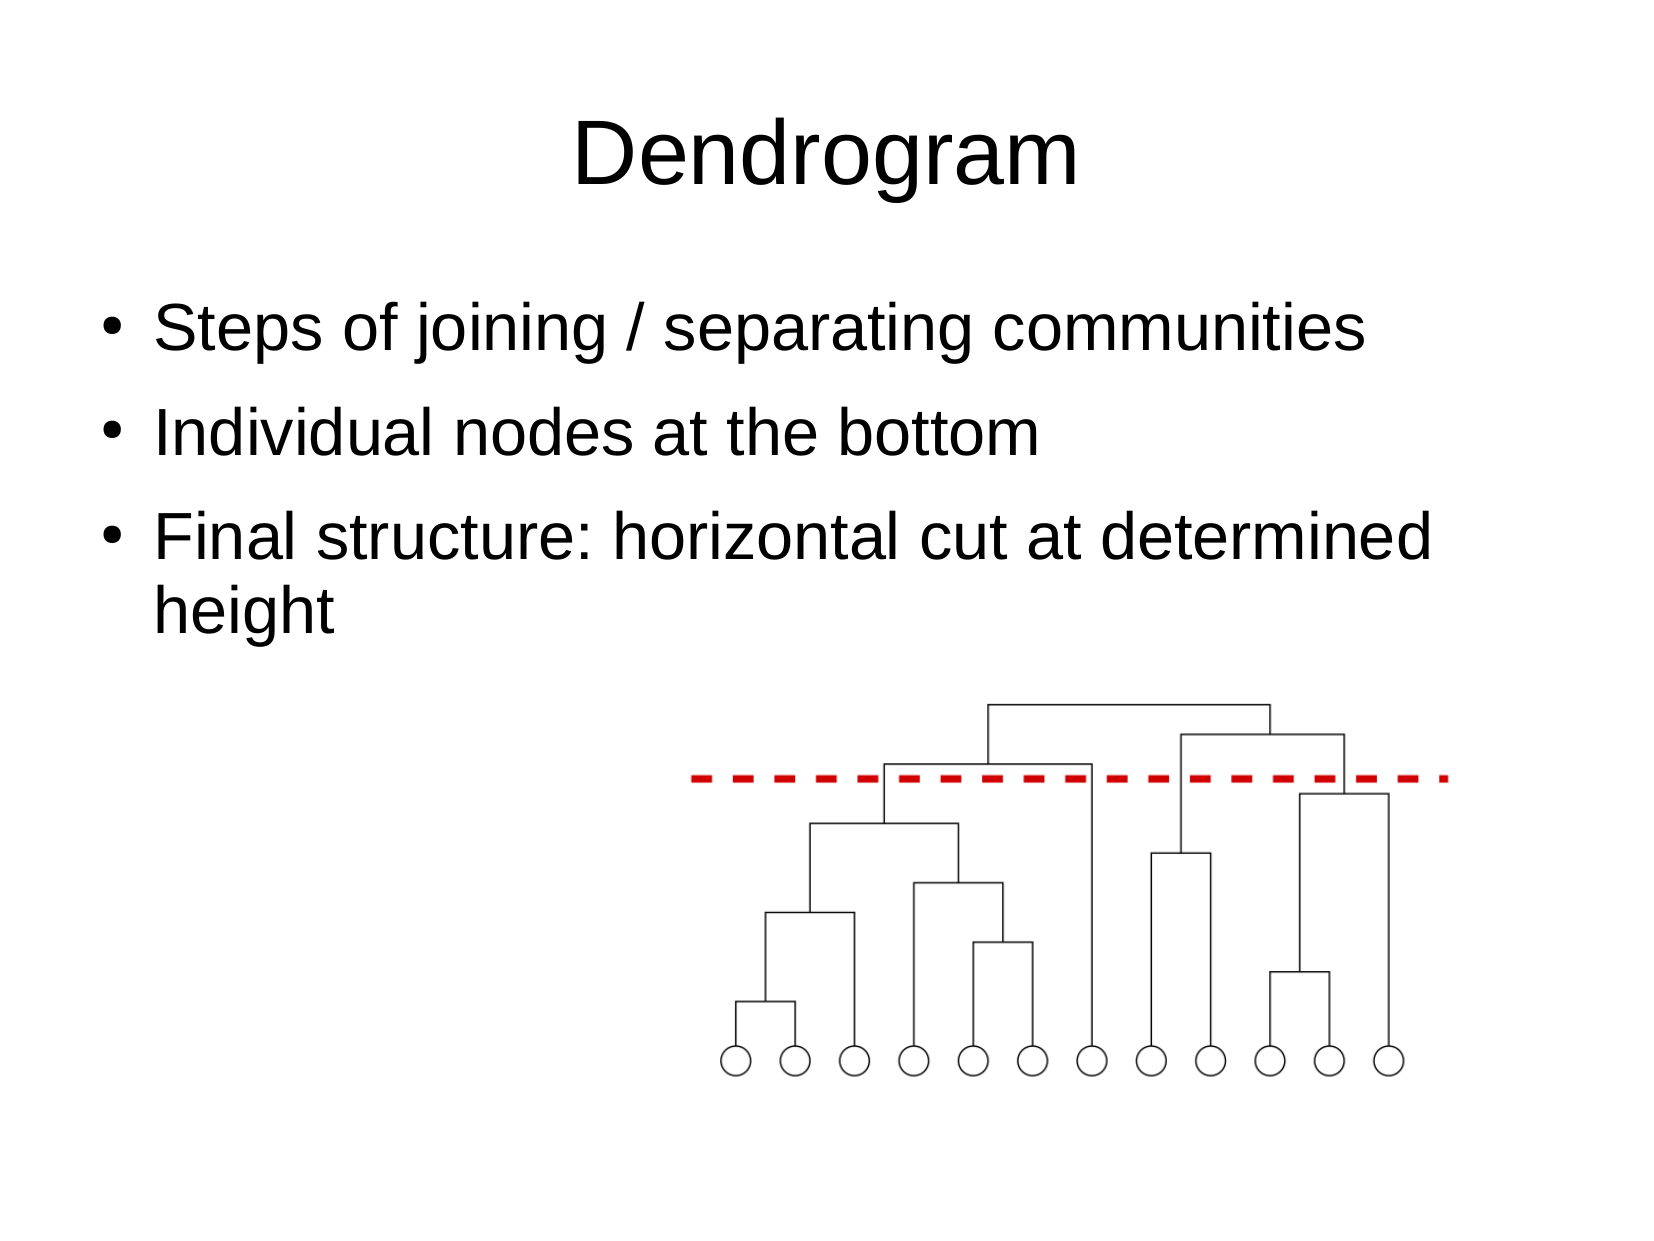

# Dendrogram
Steps of joining / separating communities
Individual nodes at the bottom
Final structure: horizontal cut at determined height